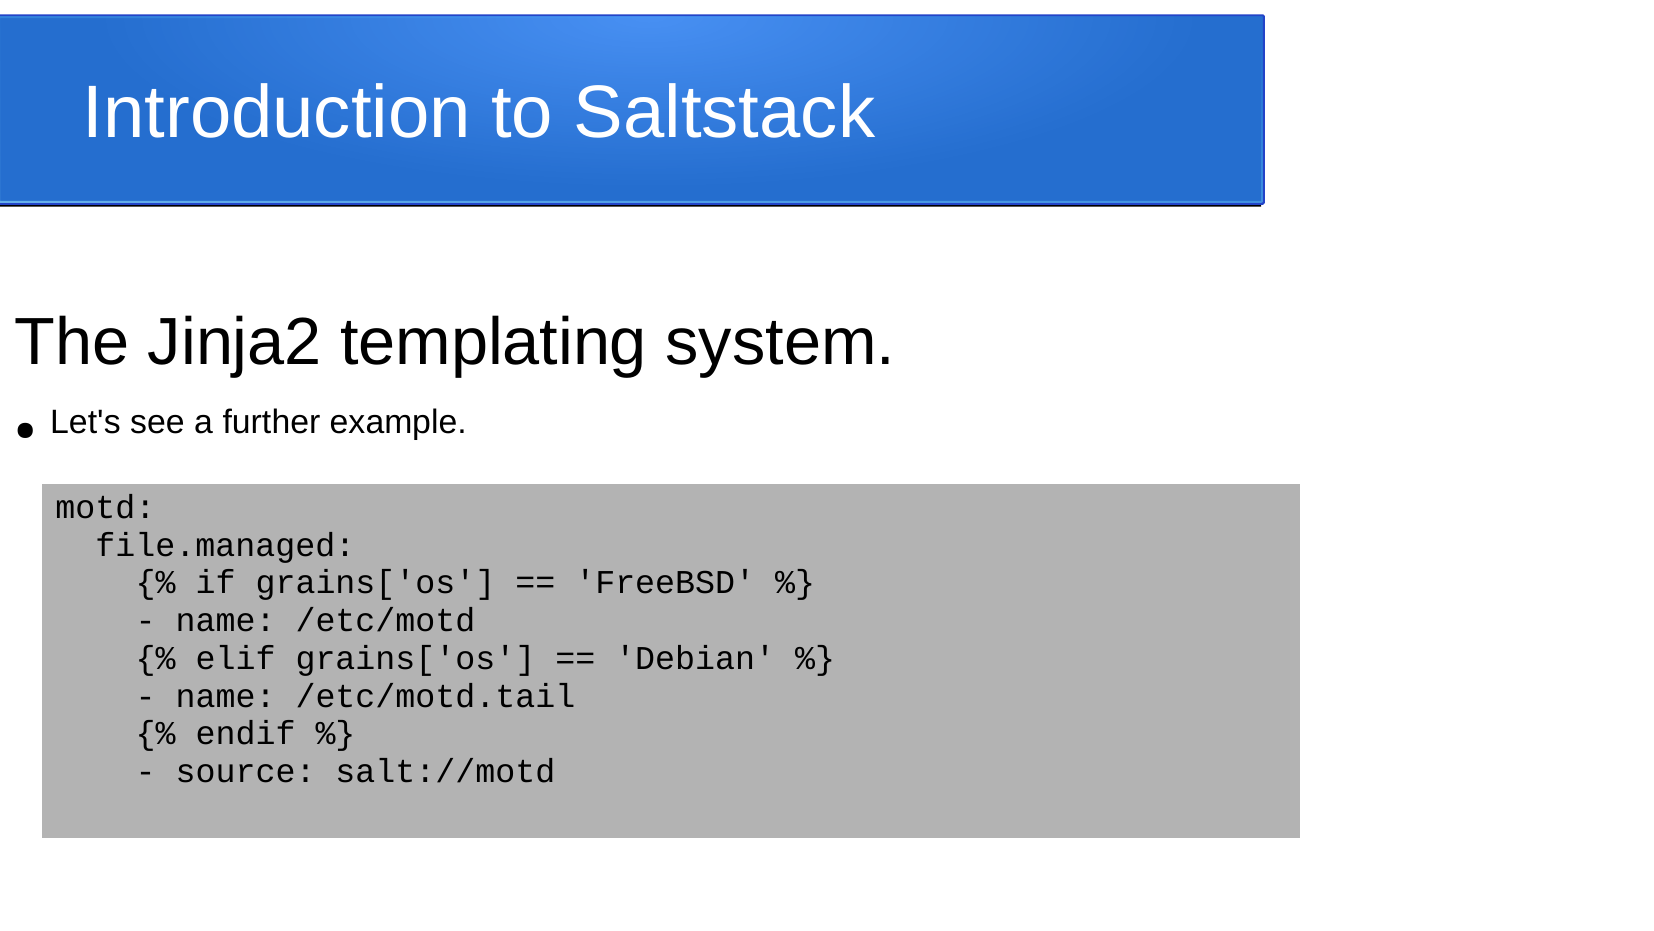

# Introduction to Saltstack
The Jinja2 templating system.
Let's see a further example.
| motd: file.managed: {% if grains['os'] == 'FreeBSD' %} - name: /etc/motd {% elif grains['os'] == 'Debian' %} - name: /etc/motd.tail {% endif %} - source: salt://motd |
| --- |